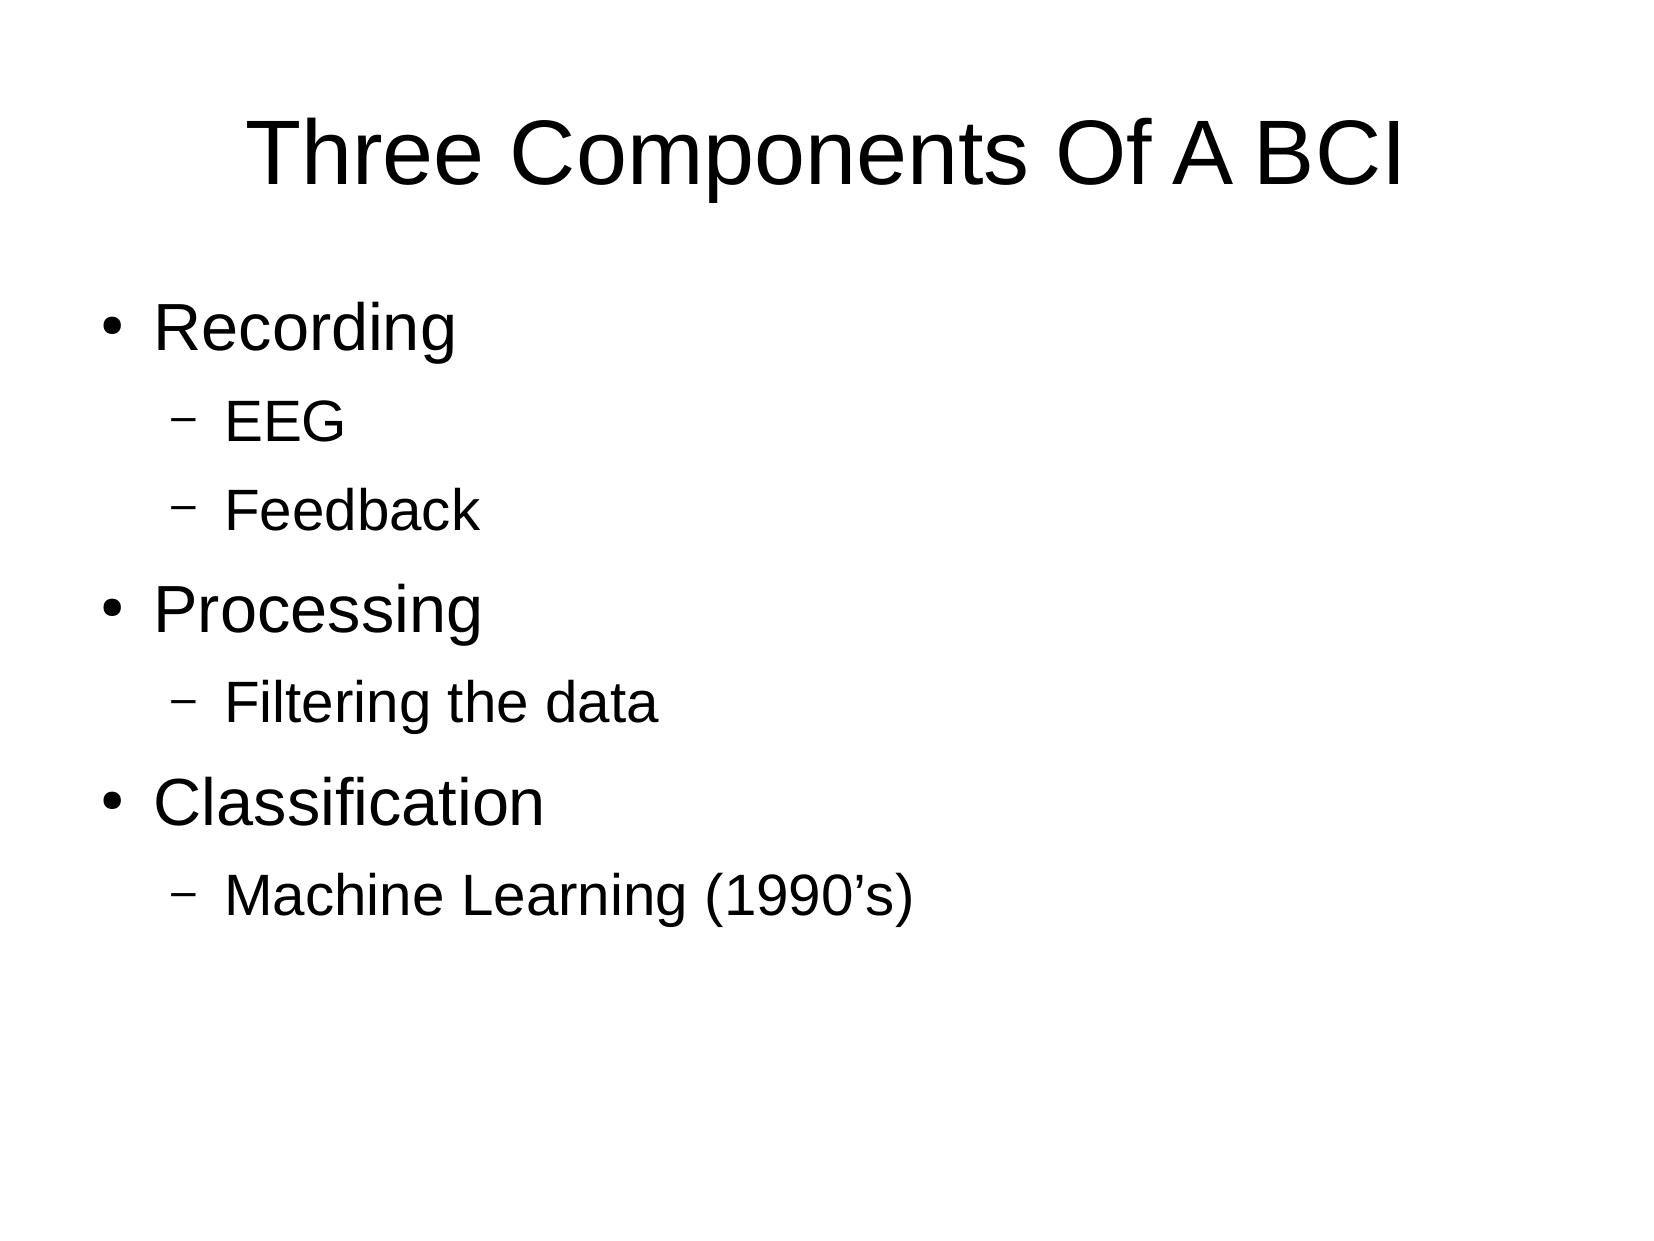

# Three Components Of A BCI
Recording
EEG
Feedback
Processing
Filtering the data
Classification
Machine Learning (1990’s)